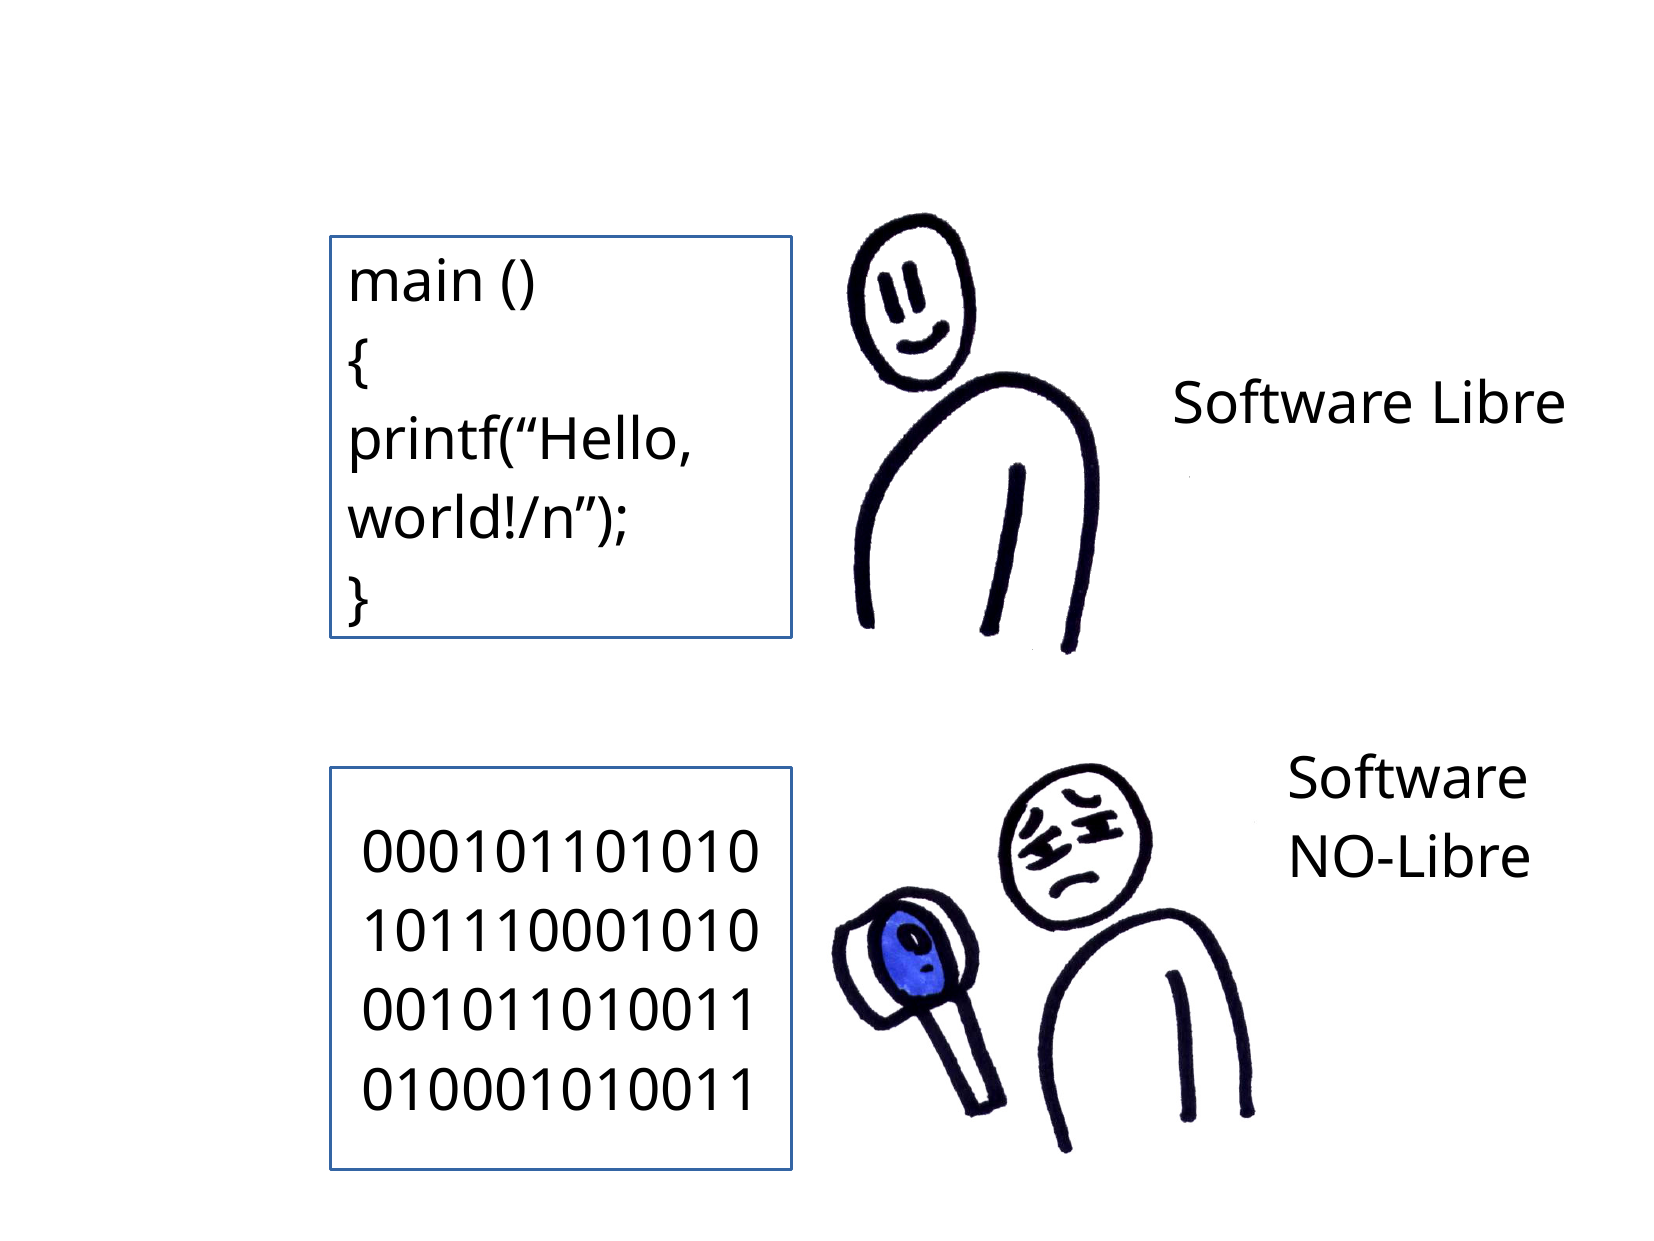

main ()
{
printf(“Hello,
world!/n”);
}
Software Libre
Software
NO-Libre
000101101010
101110001010
001011010011
010001010011